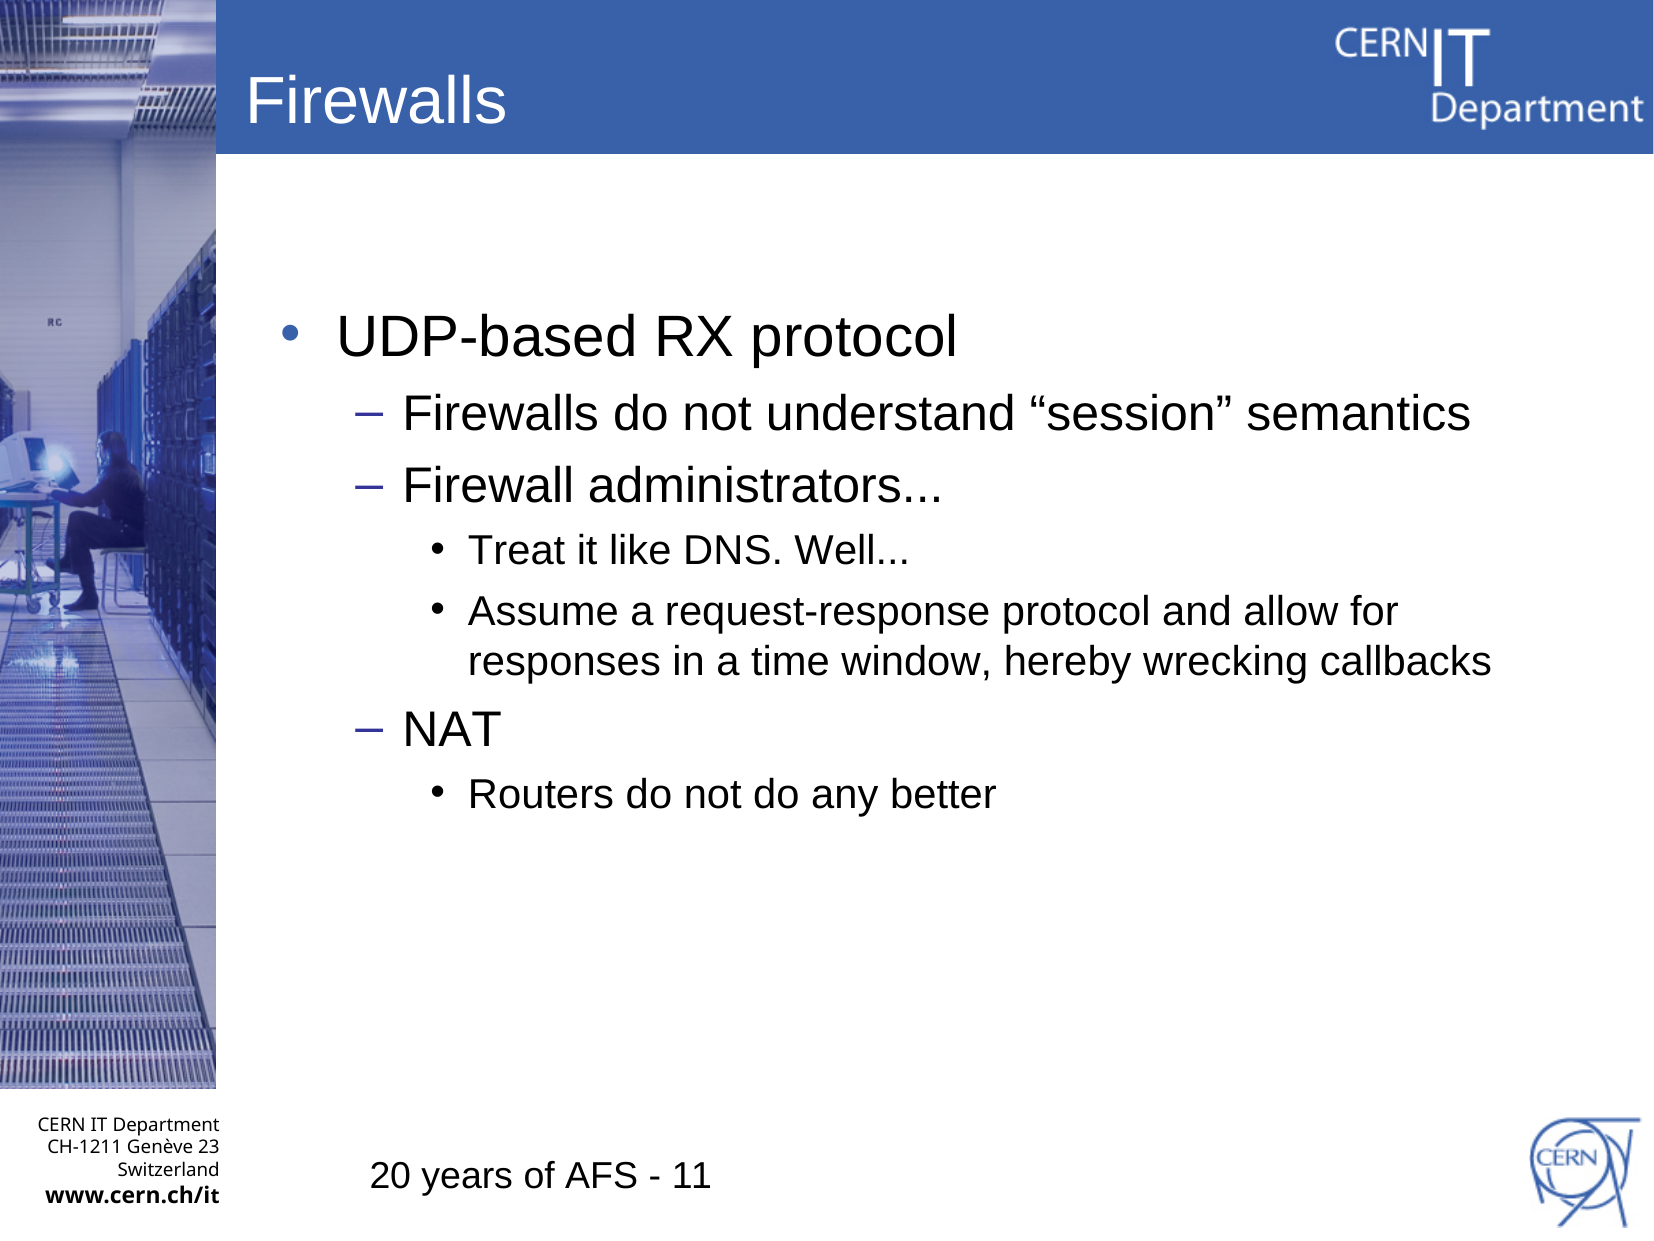

# Firewalls
UDP-based RX protocol
Firewalls do not understand “session” semantics
Firewall administrators...
Treat it like DNS. Well...
Assume a request-response protocol and allow for responses in a time window, hereby wrecking callbacks
NAT
Routers do not do any better